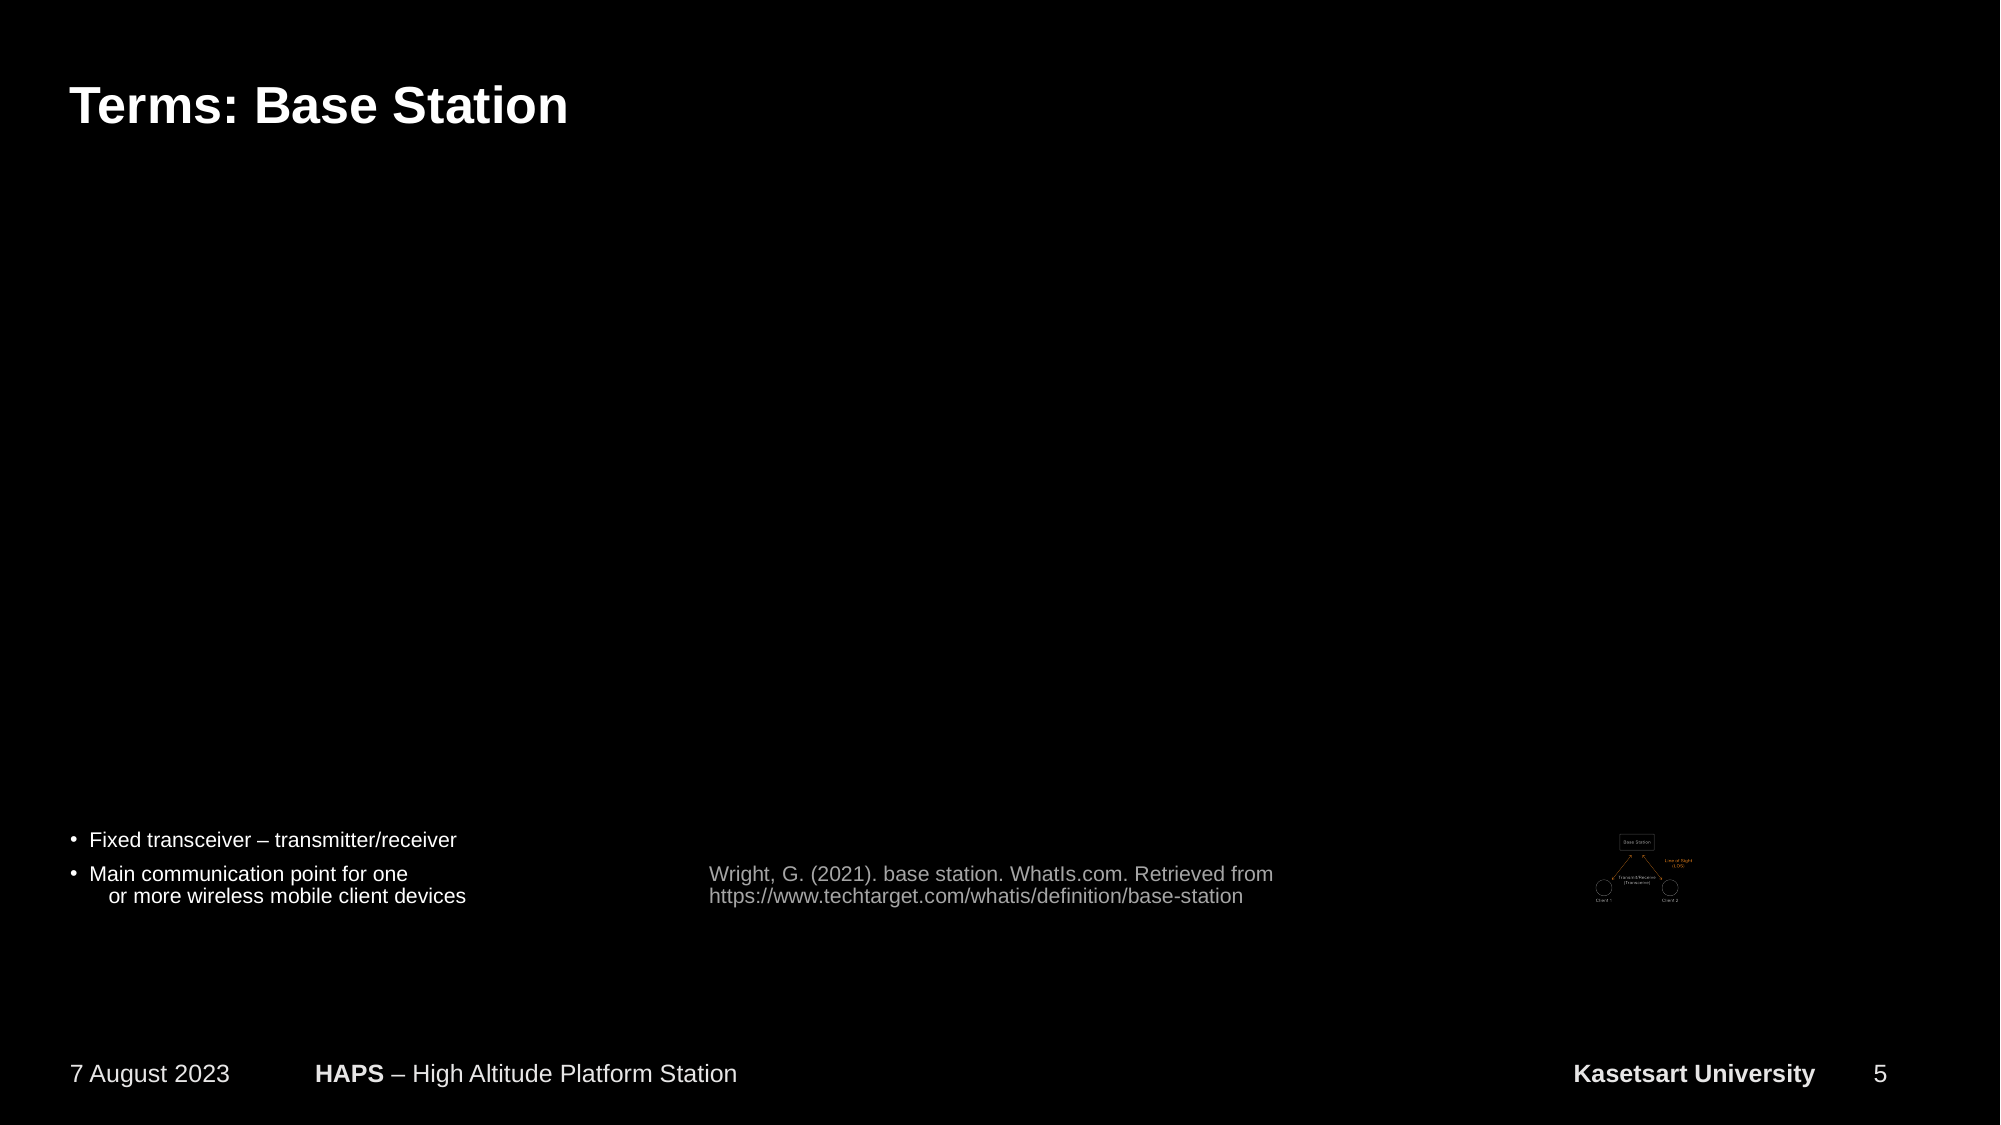

# Terms: Base Station
Fixed transceiver – transmitter/receiver
Main communication point for one
or more wireless mobile client devices
Wright, G. (2021). base station. WhatIs.com. Retrieved from https://www.techtarget.com/whatis/definition/base-station
7 August 2023
HAPS – High Altitude Platform Station	Kasetsart University
5